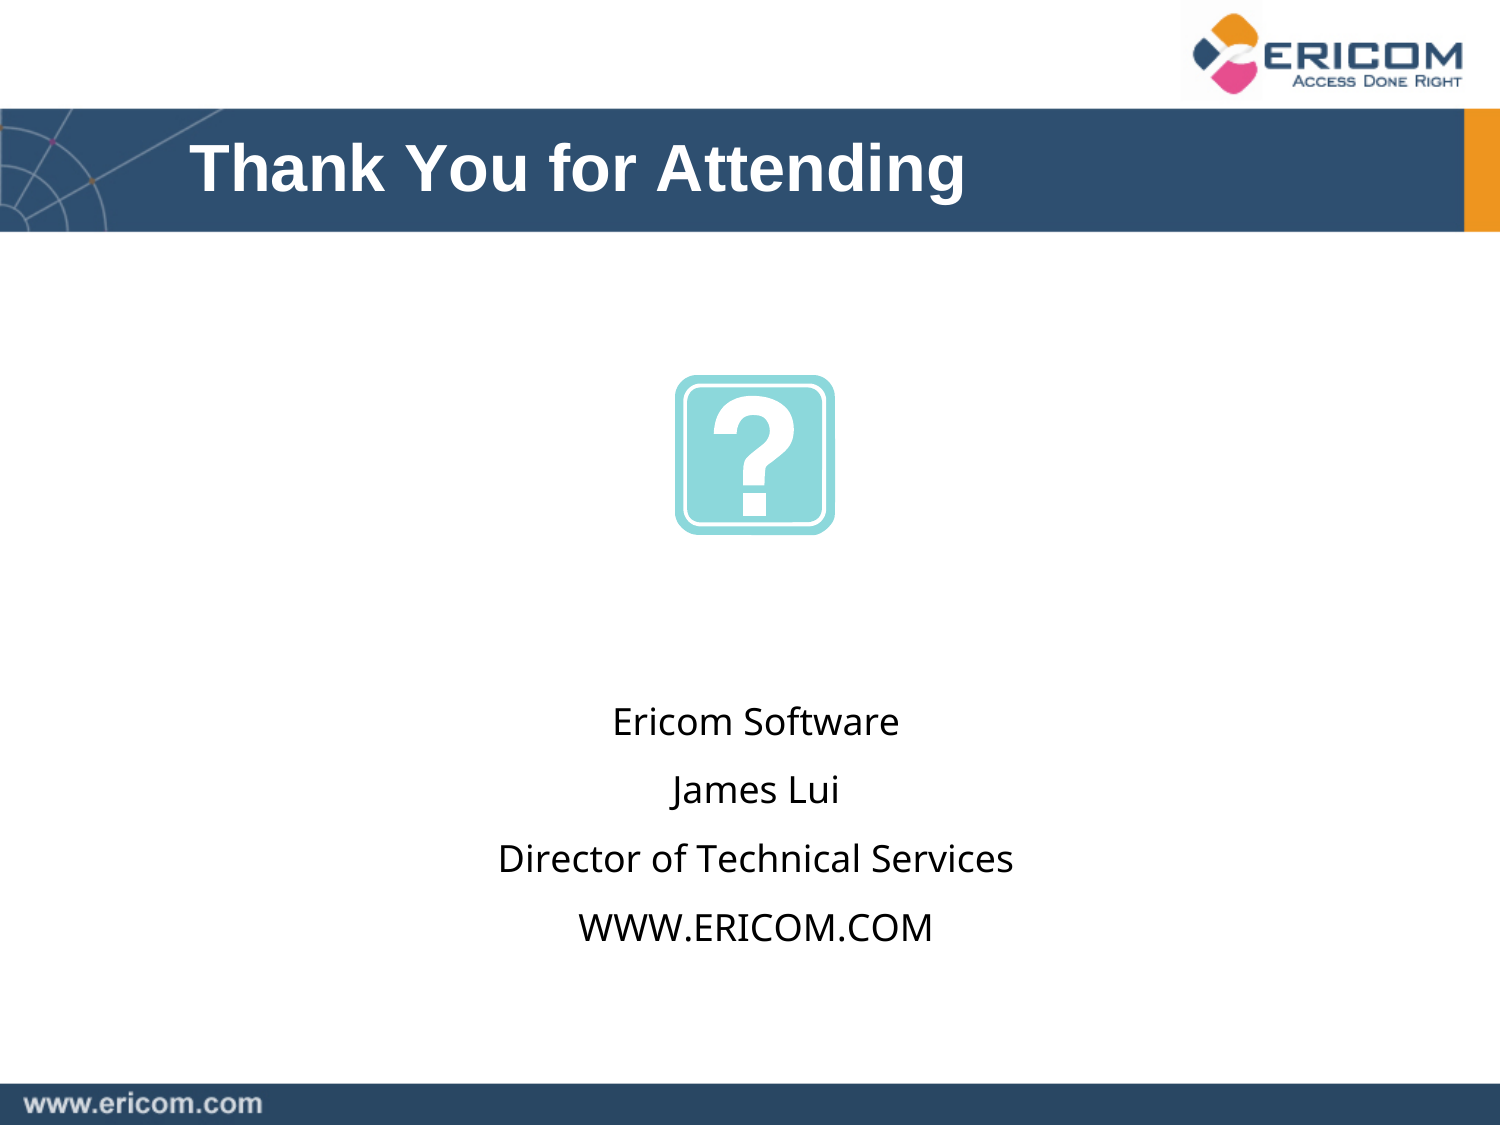

# Thank You for Attending
Ericom Software
James Lui
Director of Technical Services
WWW.ERICOM.COM